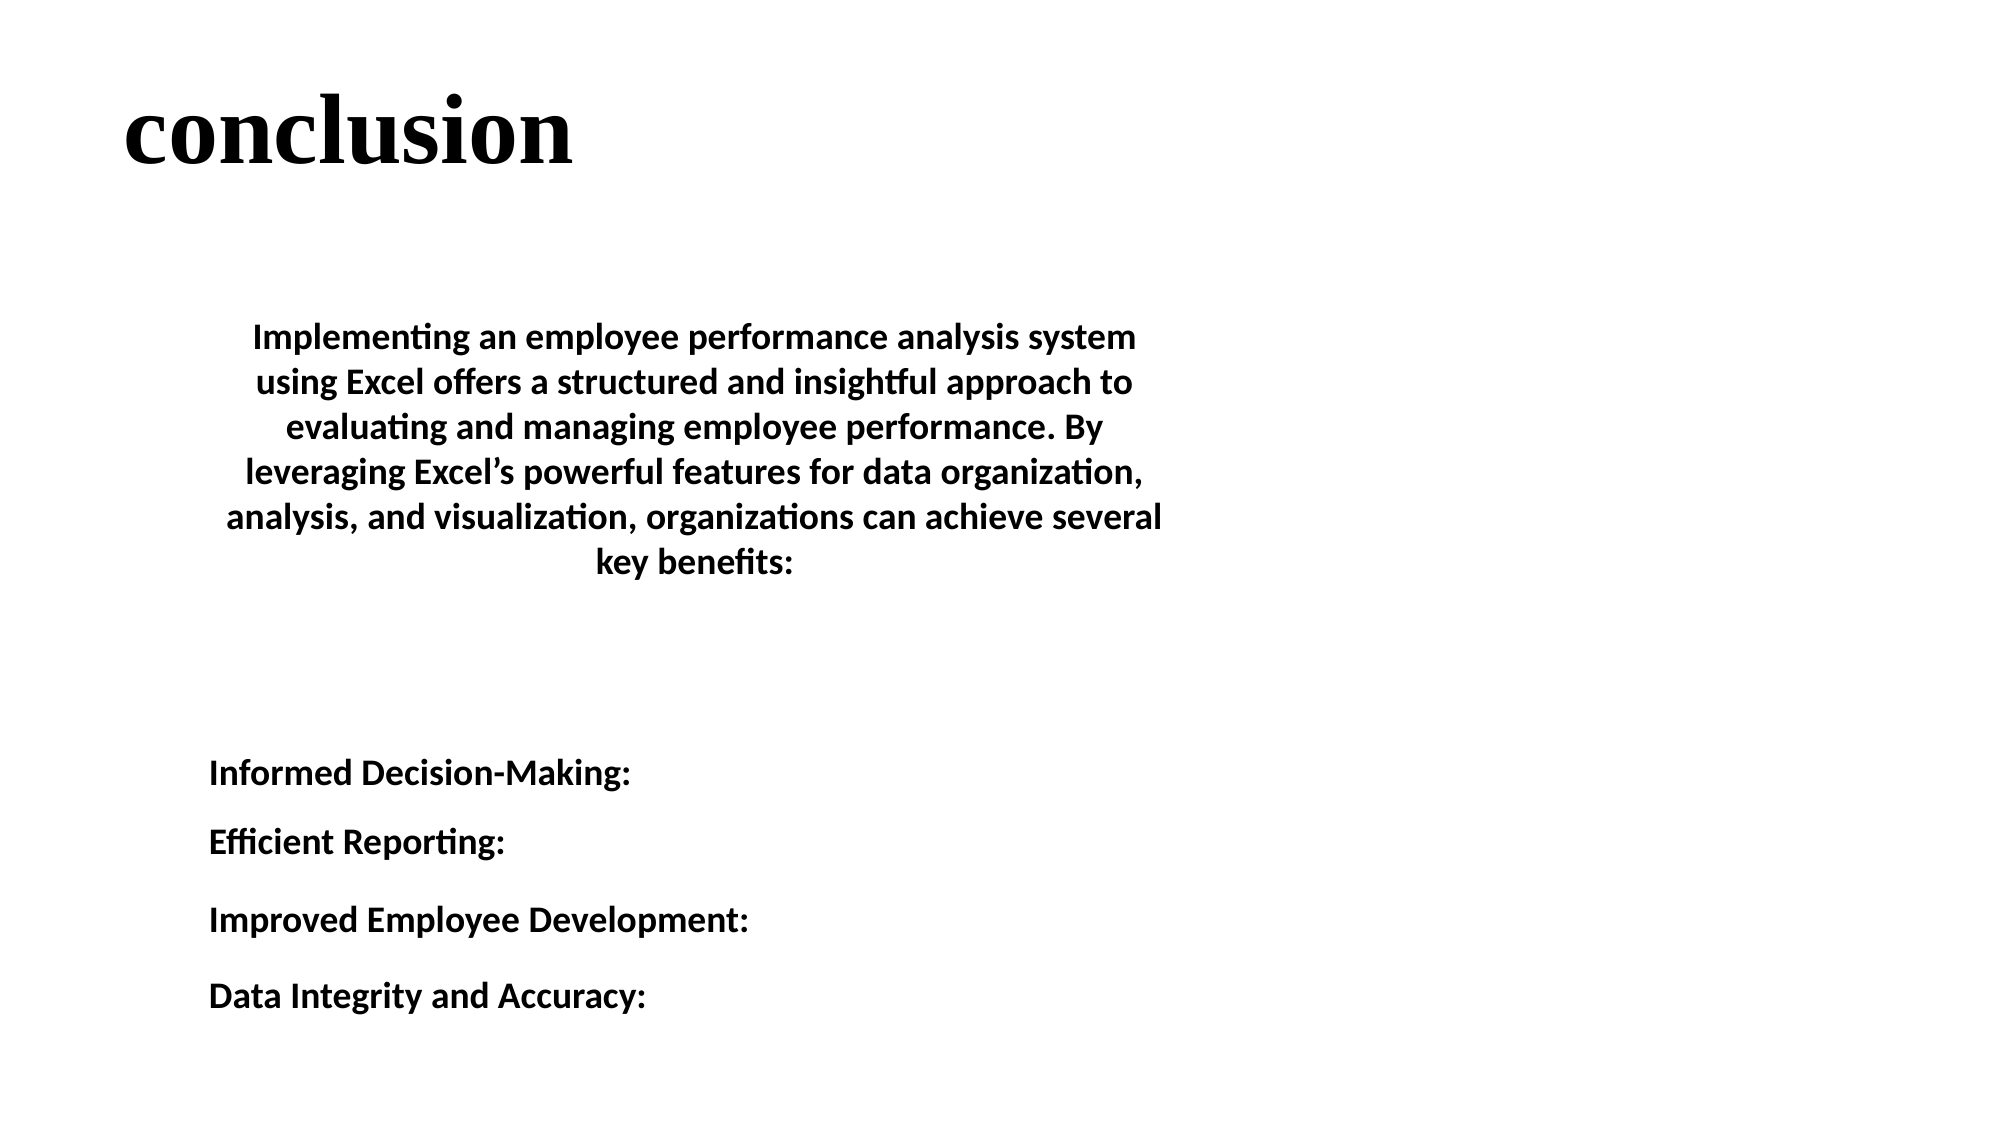

# conclusion
Implementing an employee performance analysis system using Excel offers a structured and insightful approach to evaluating and managing employee performance. By leveraging Excel’s powerful features for data organization, analysis, and visualization, organizations can achieve several key benefits:
Informed Decision-Making:
Efficient Reporting:
Improved Employee Development:
Data Integrity and Accuracy: